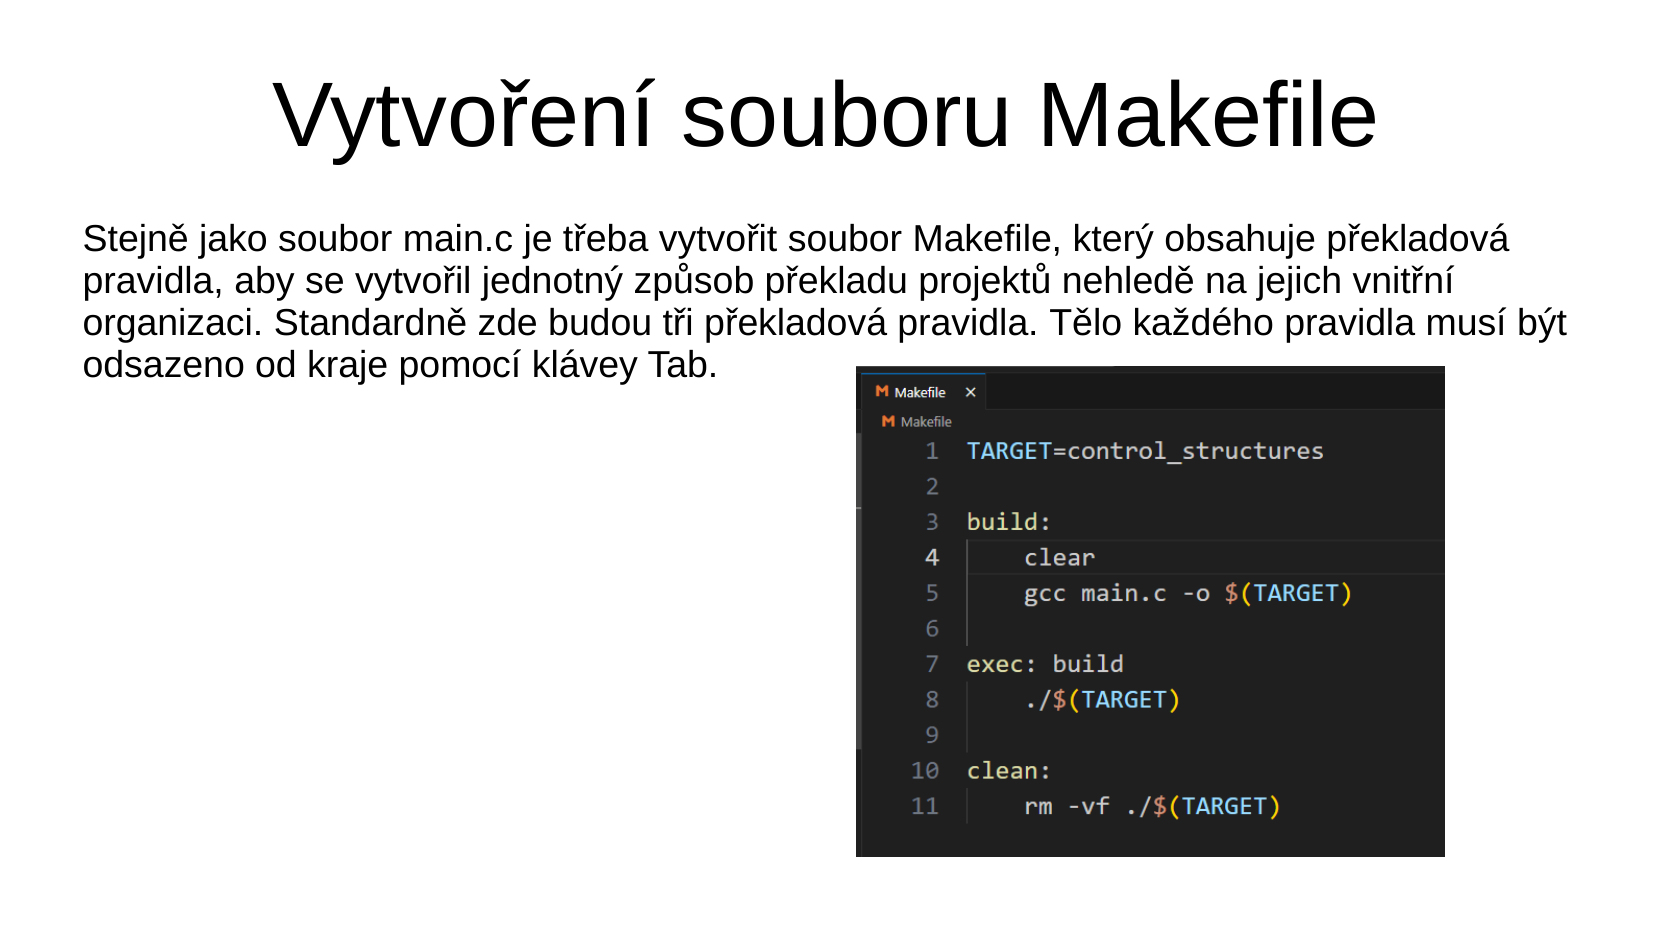

# Vytvoření souboru Makefile
Stejně jako soubor main.c je třeba vytvořit soubor Makefile, který obsahuje překladová pravidla, aby se vytvořil jednotný způsob překladu projektů nehledě na jejich vnitřní organizaci. Standardně zde budou tři překladová pravidla. Tělo každého pravidla musí být odsazeno od kraje pomocí klávey Tab.